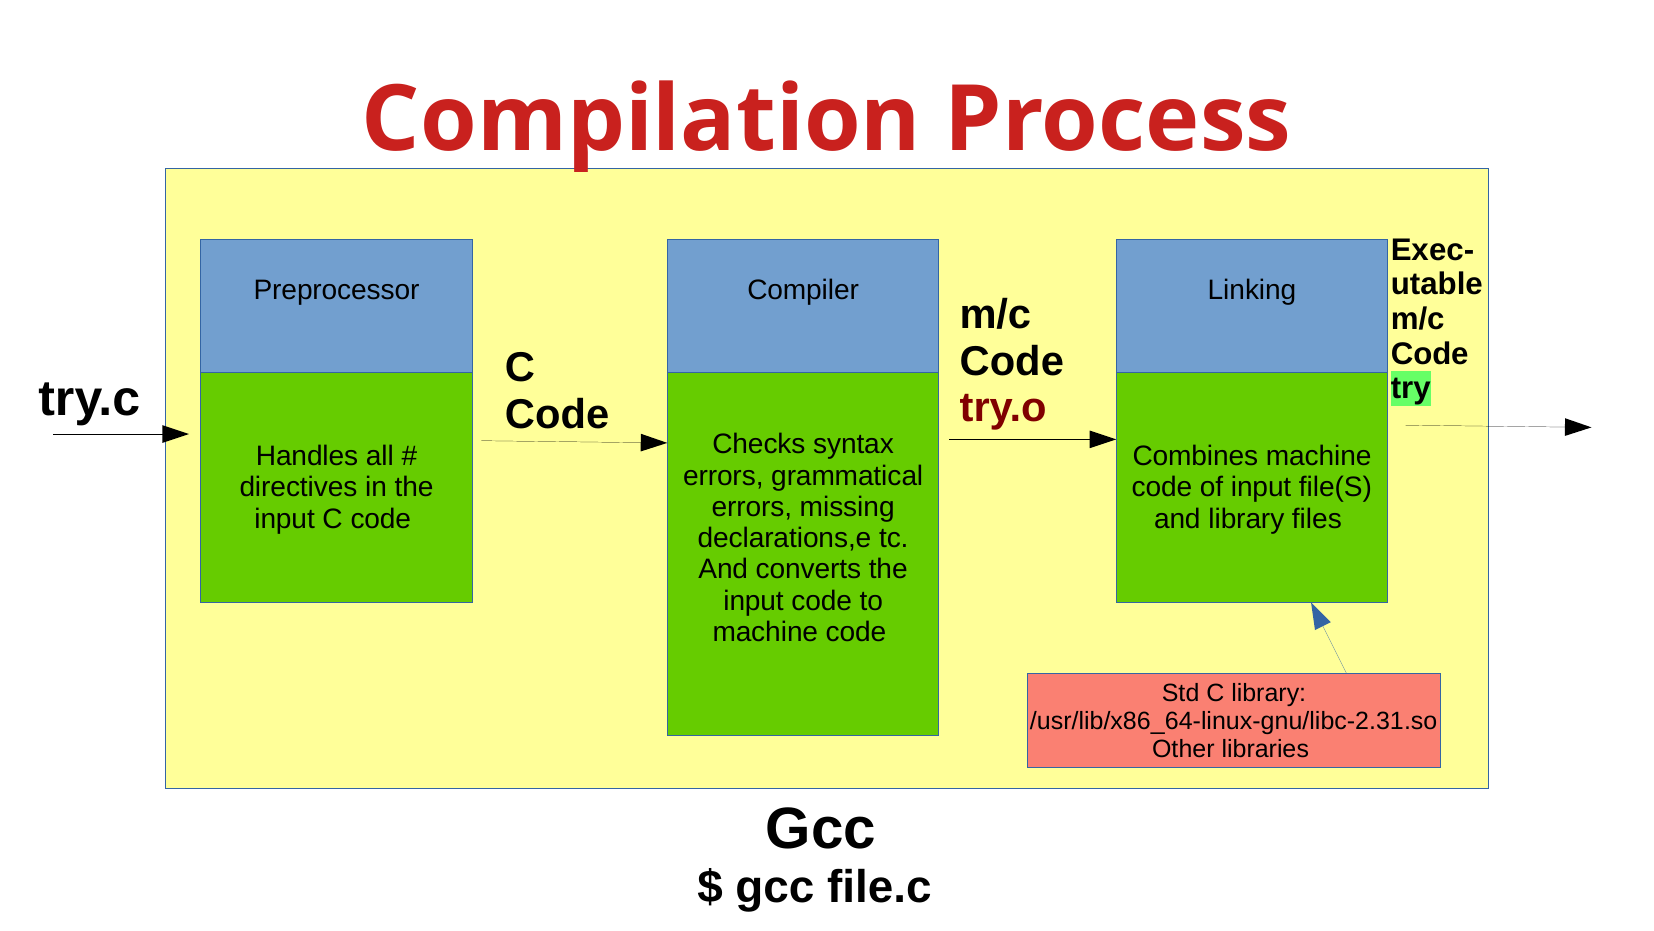

# Compilation Process
Exec-
utable
m/c
Code
try
Preprocessor
Compiler
Linking
m/c Code
try.o
C Code
try.c
Handles all # directives in the input C code
Checks syntax errors, grammatical errors, missing declarations,e tc. And converts the input code to machine code
Combines machine code of input file(S) and library files
Std C library:
/usr/lib/x86_64-linux-gnu/libc-2.31.so
Other libraries
Gcc
$ gcc file.c